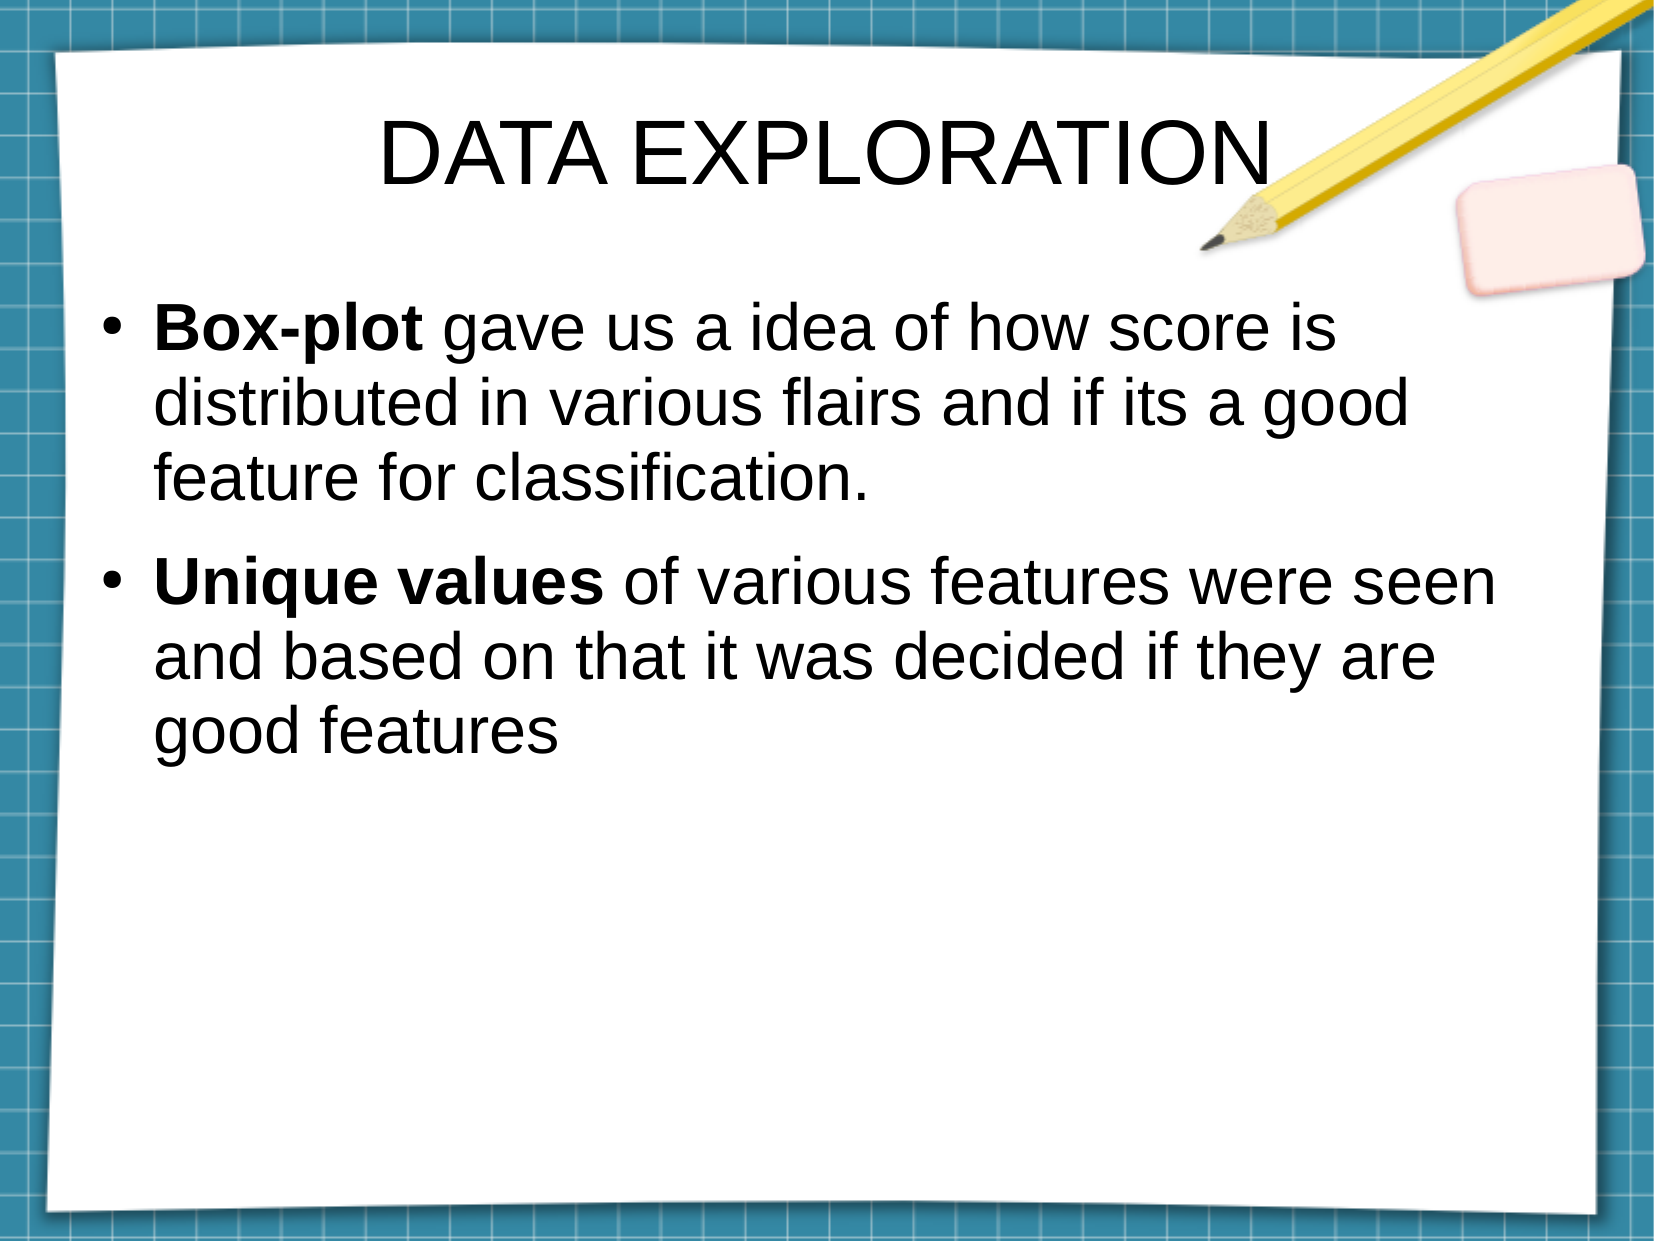

# DATA EXPLORATION
Box-plot gave us a idea of how score is distributed in various flairs and if its a good feature for classification.
Unique values of various features were seen and based on that it was decided if they are good features